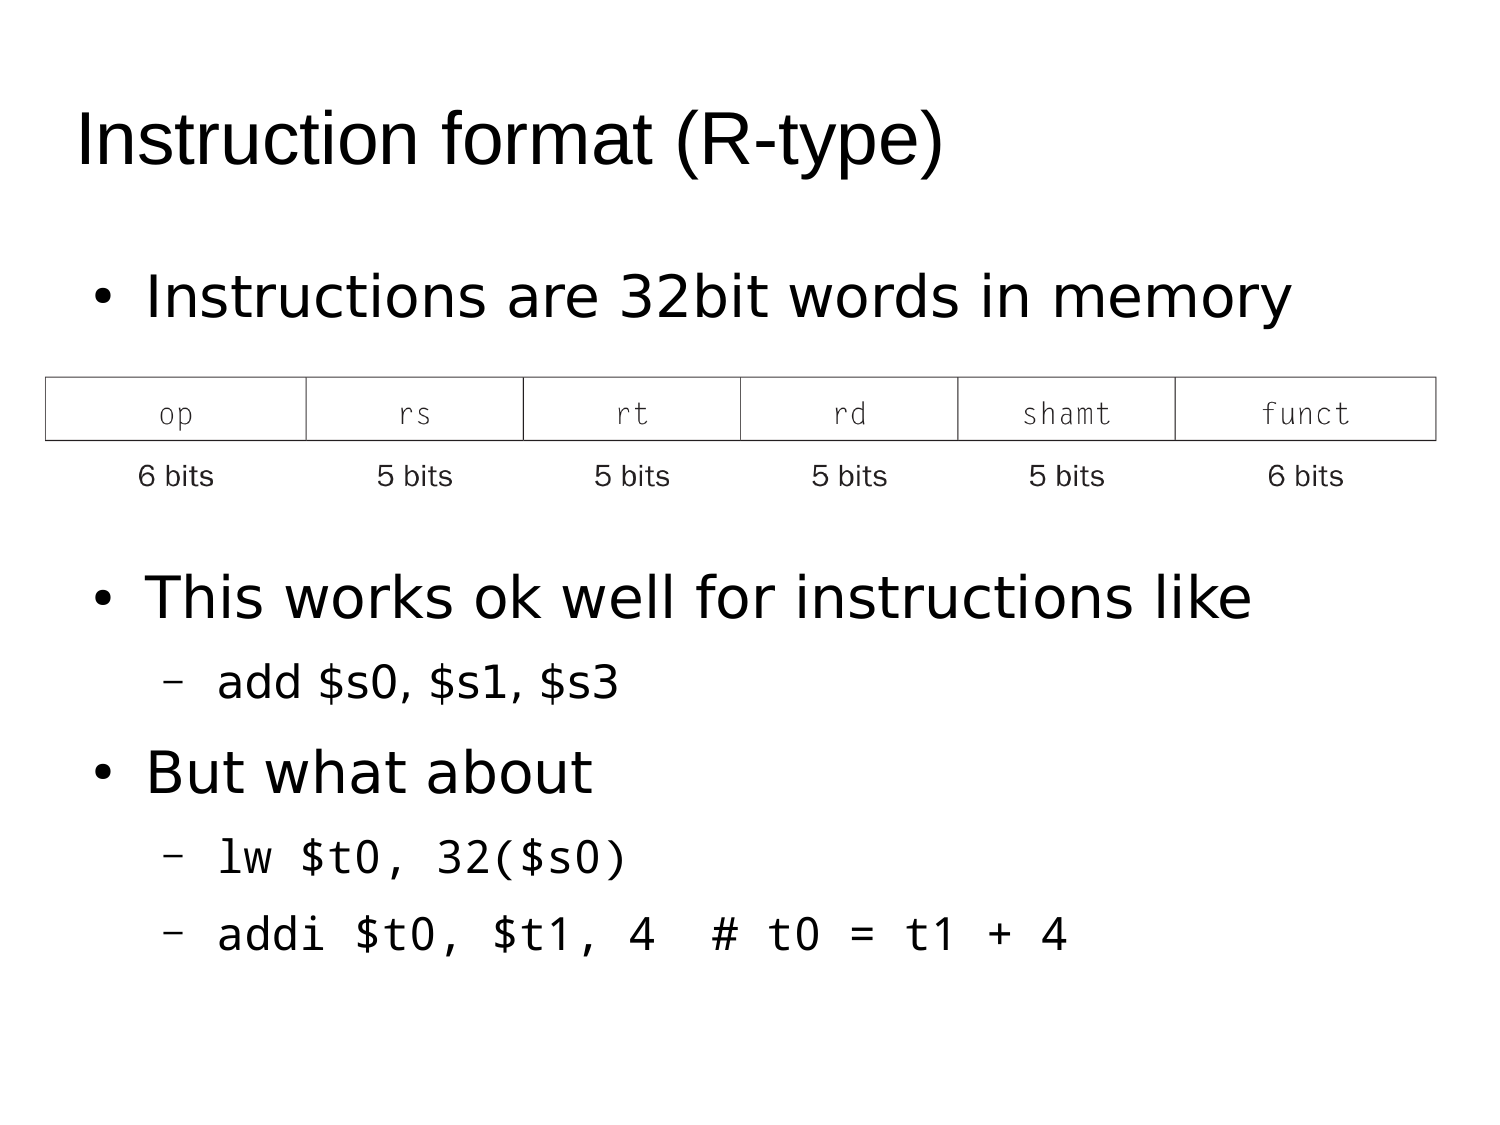

# Instruction format (R-type)
Instructions are 32bit words in memory
This works ok well for instructions like
add $s0, $s1, $s3
But what about
lw $t0, 32($s0)
addi $t0, $t1, 4 # t0 = t1 + 4